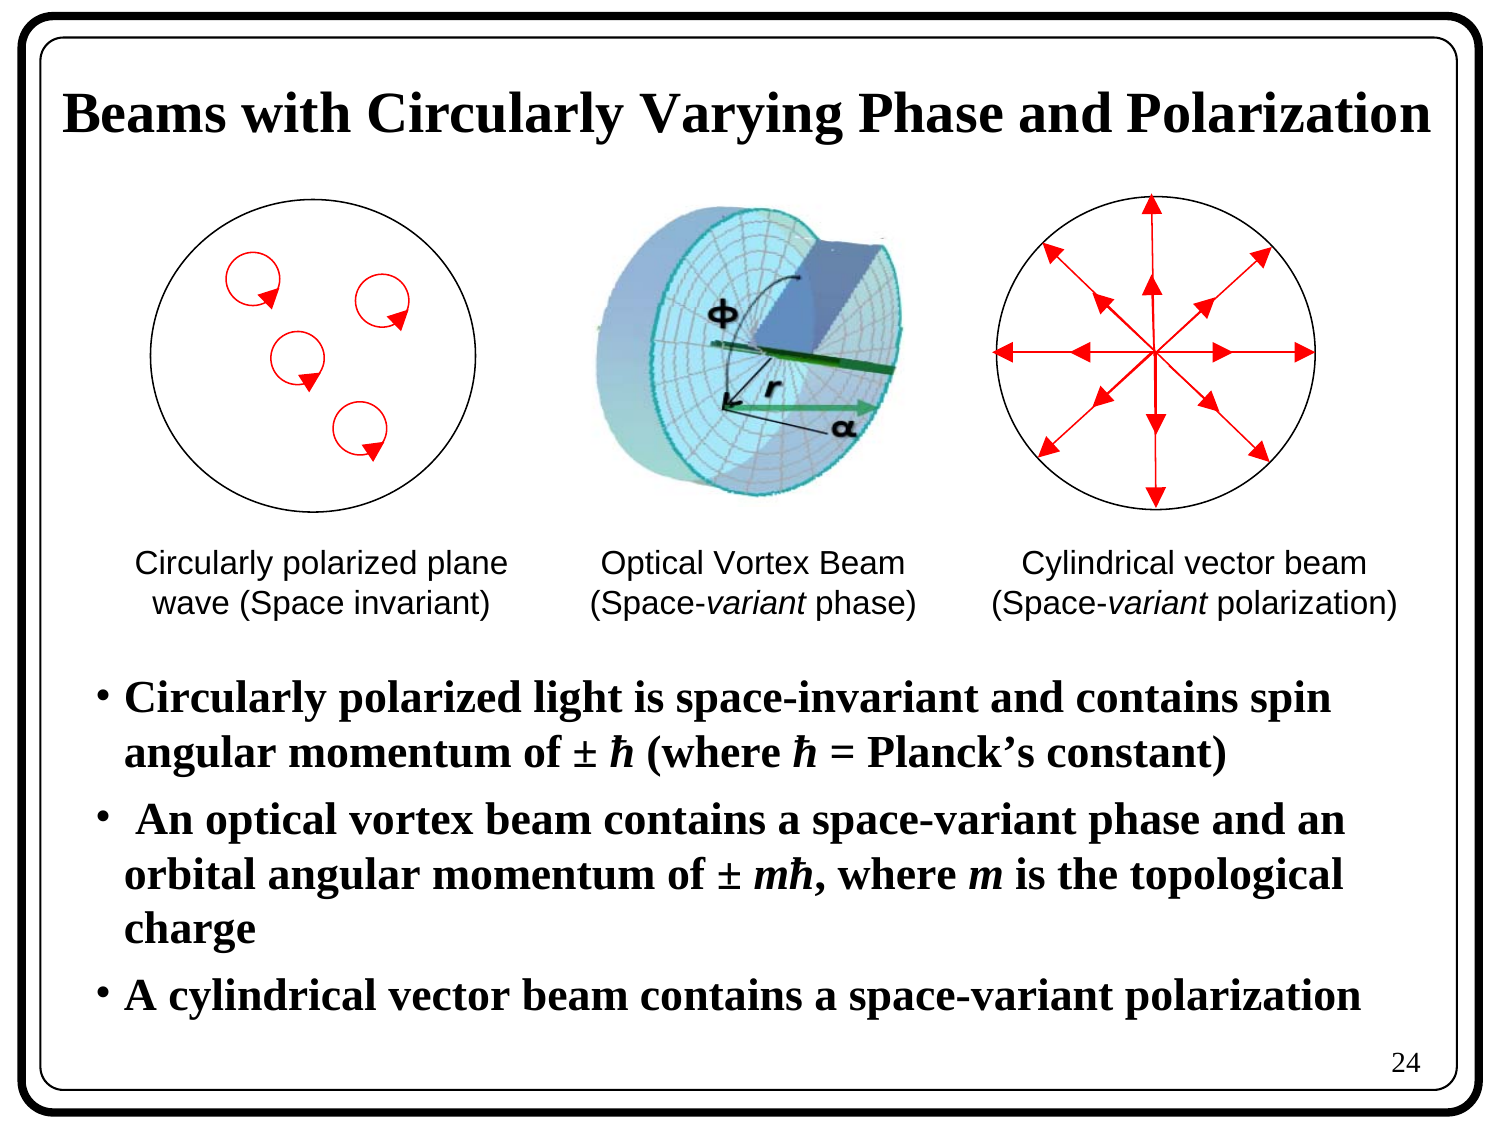

# Beams with Circularly Varying Phase and Polarization
Circularly polarized plane wave (Space invariant)
Optical Vortex Beam (Space-variant phase)
Cylindrical vector beam (Space-variant polarization)
Circularly polarized light is space-invariant and contains spin angular momentum of ± ħ (where ħ = Planck’s constant)
 An optical vortex beam contains a space-variant phase and an orbital angular momentum of ± mħ, where m is the topological charge
A cylindrical vector beam contains a space-variant polarization